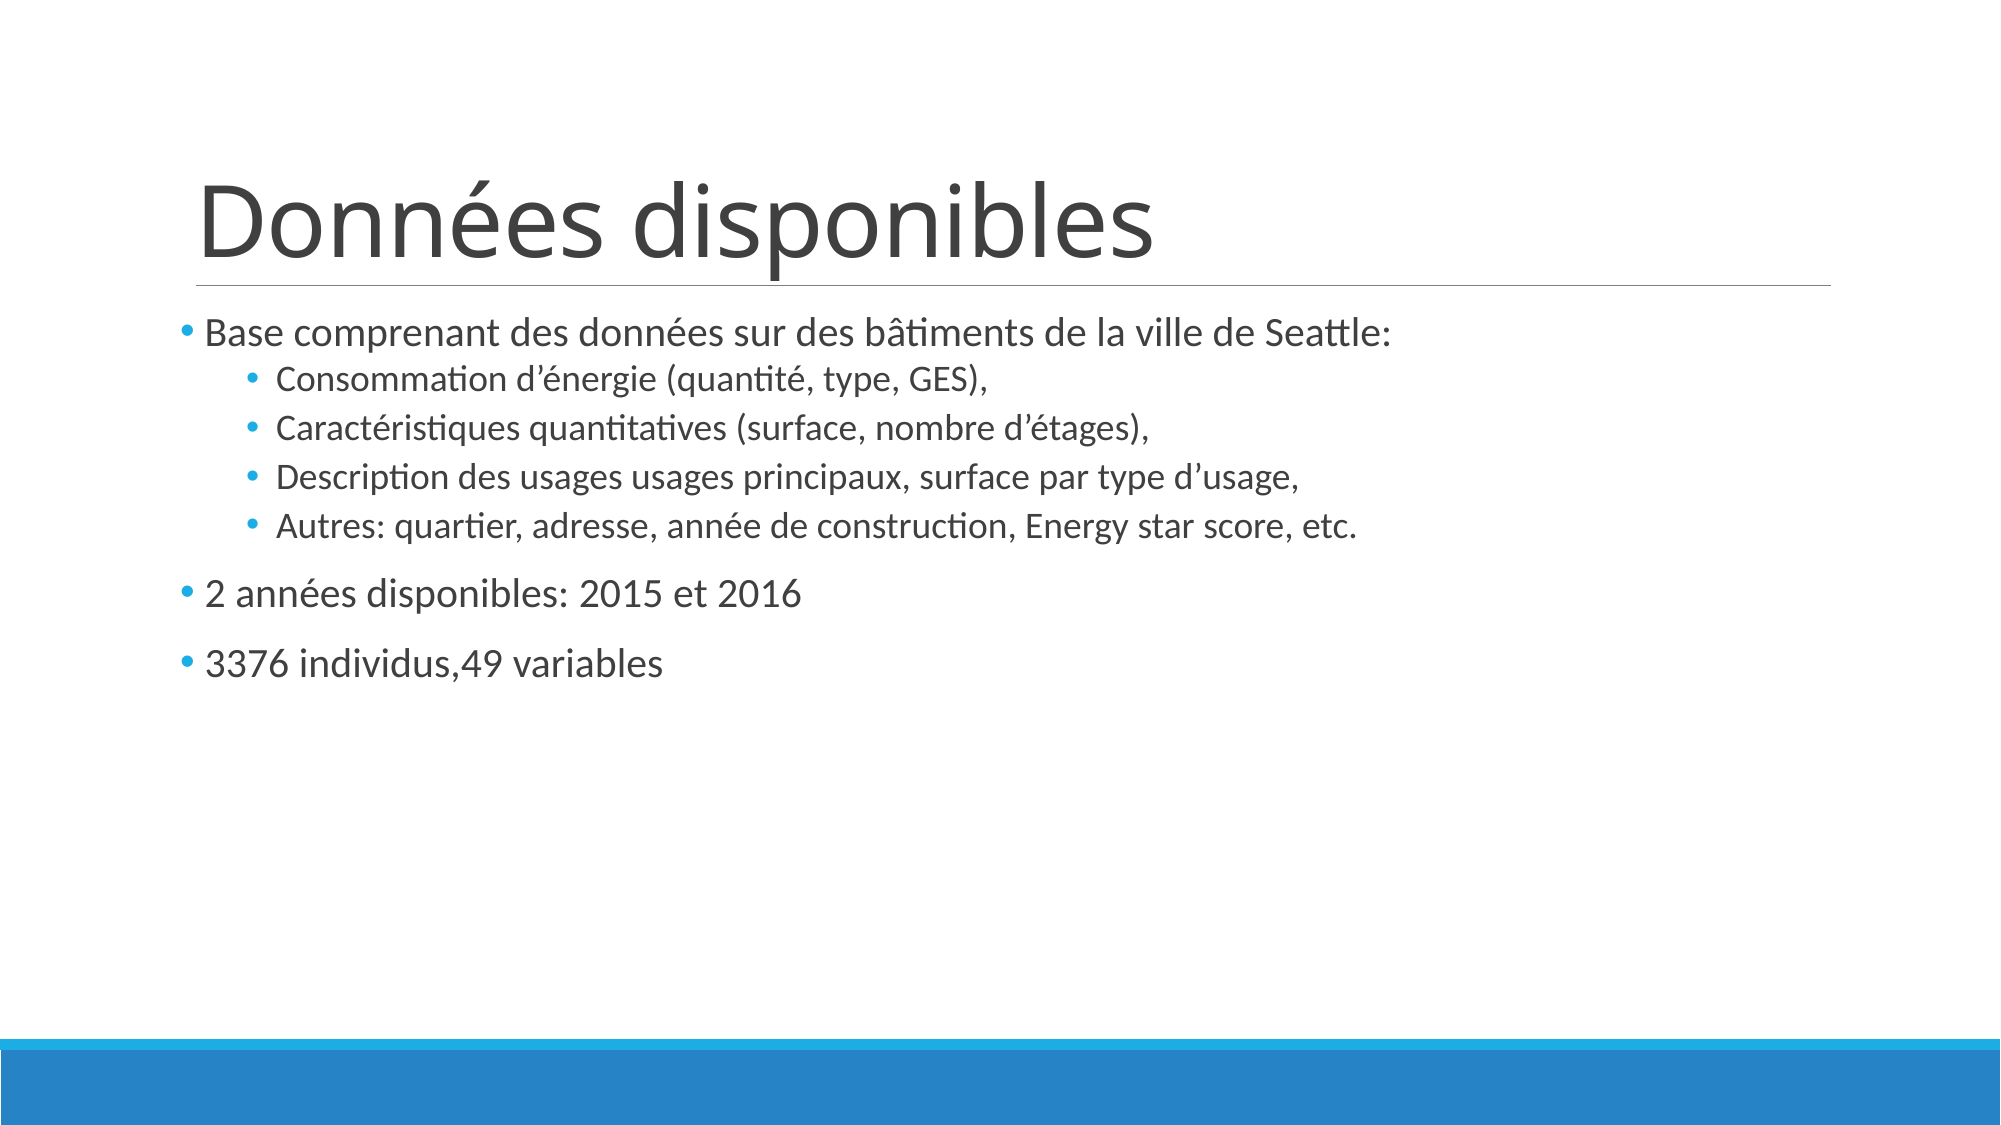

# Données disponibles
 Base comprenant des données sur des bâtiments de la ville de Seattle:
Consommation d’énergie (quantité, type, GES),
Caractéristiques quantitatives (surface, nombre d’étages),
Description des usages usages principaux, surface par type d’usage,
Autres: quartier, adresse, année de construction, Energy star score, etc.
 2 années disponibles: 2015 et 2016
 3376 individus,49 variables